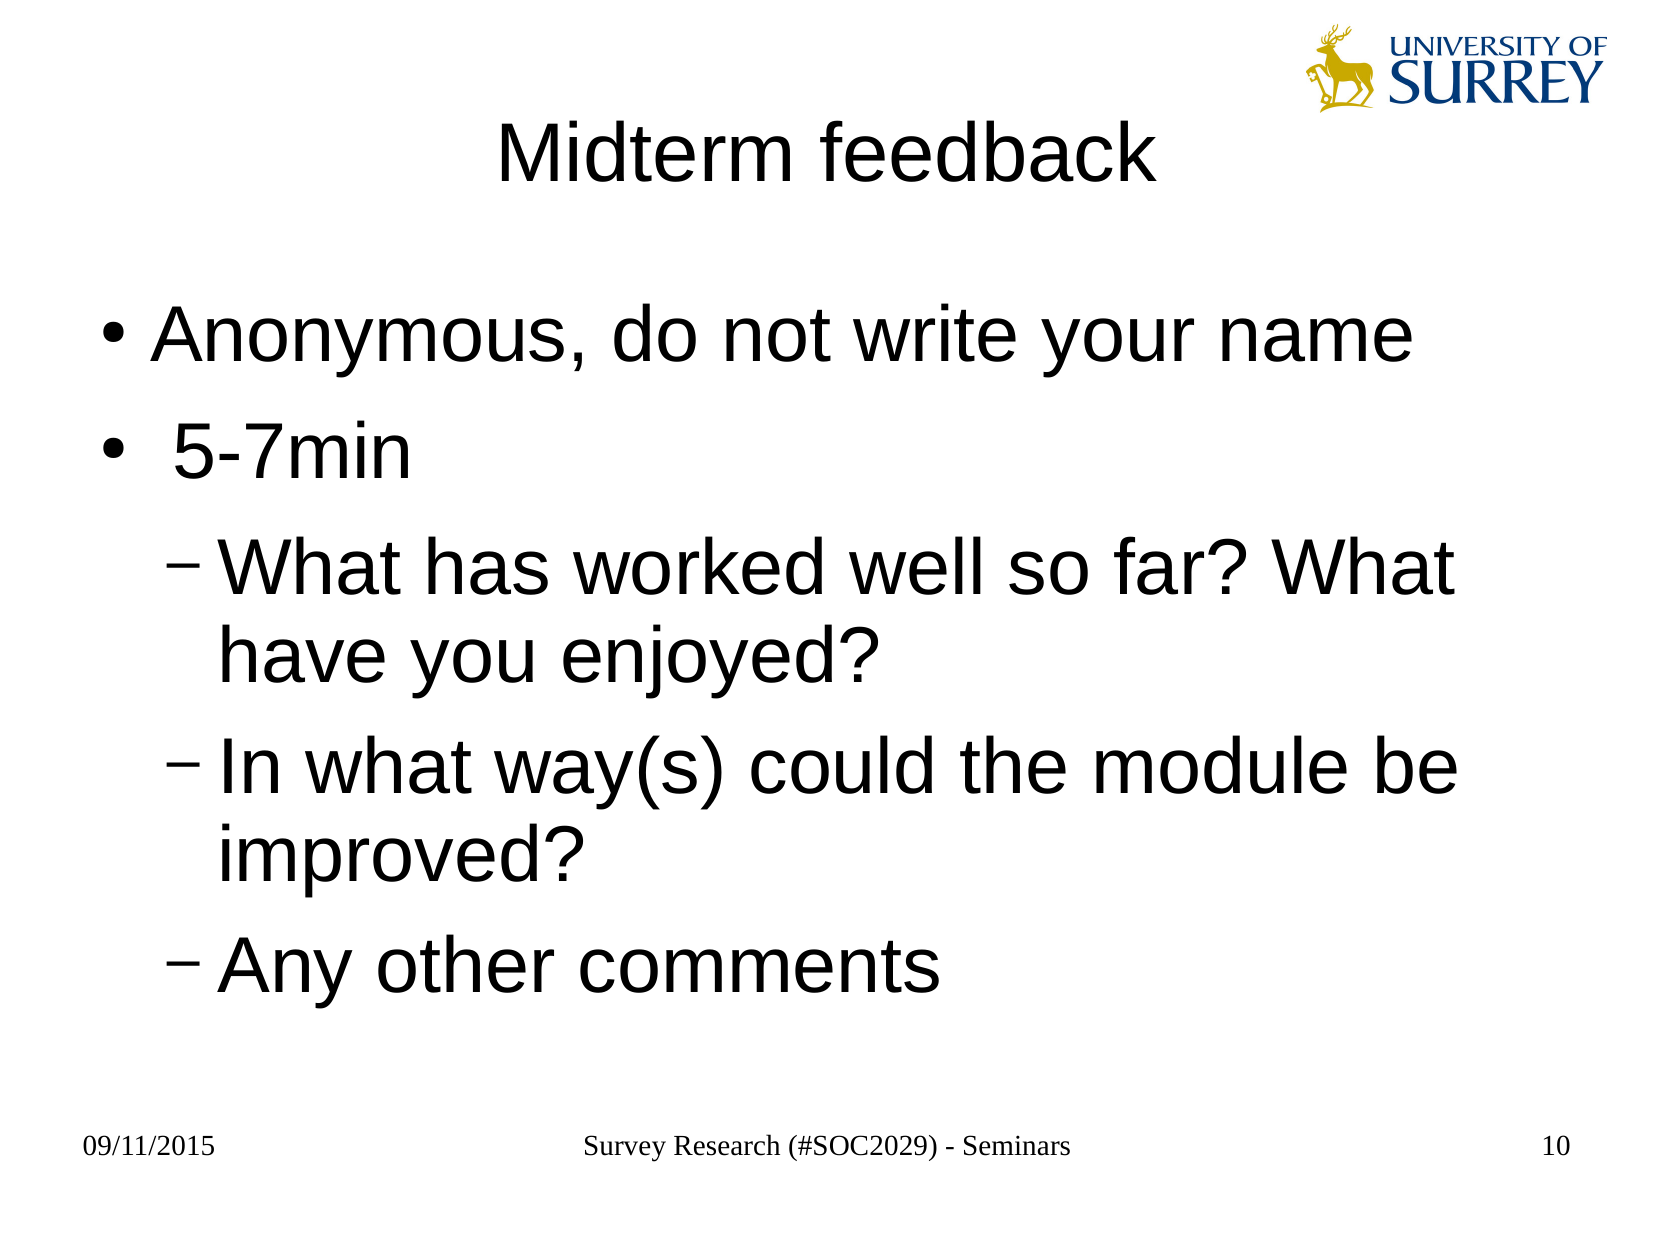

# Midterm feedback
Anonymous, do not write your name
 5-7min
What has worked well so far? What have you enjoyed?
In what way(s) could the module be improved?
Any other comments
05/10/2015
10